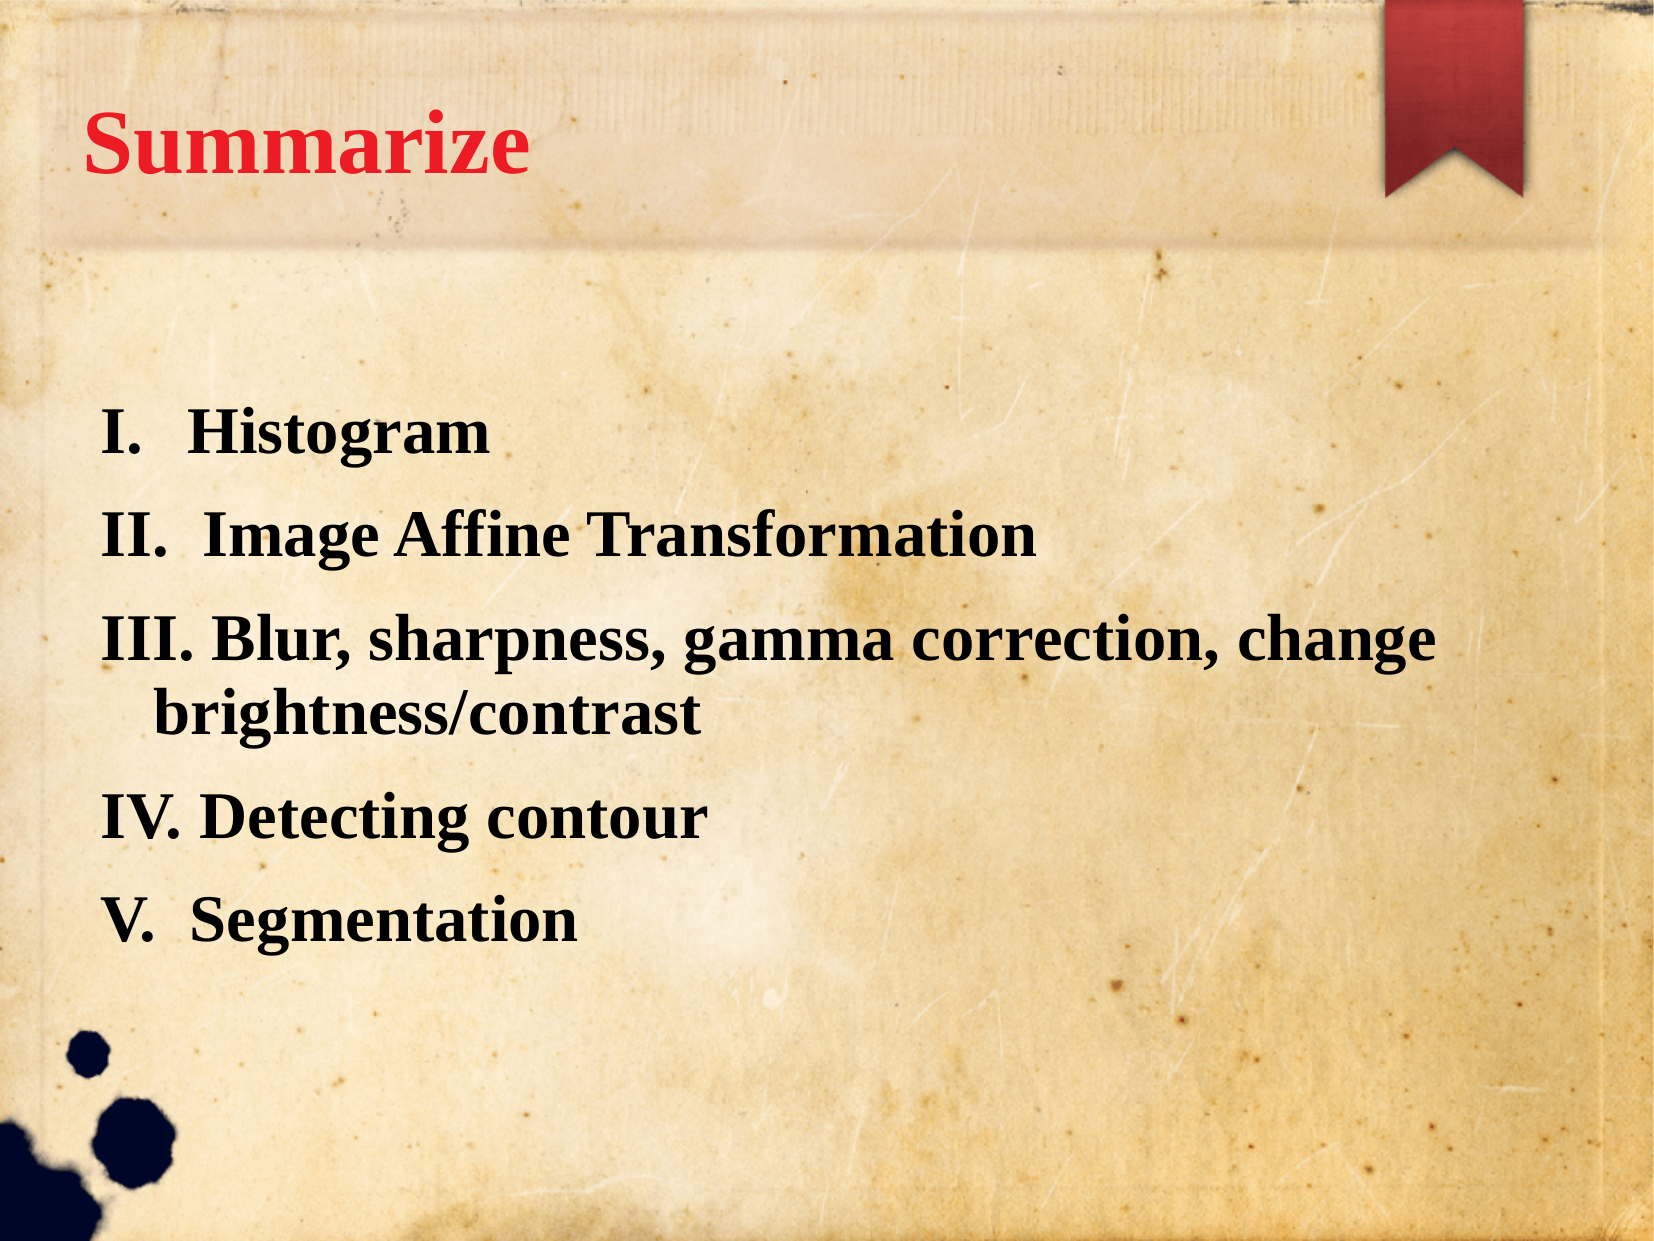

# Summarize
 Histogram
 Image Affine Transformation
 Blur, sharpness, gamma correction, change brightness/contrast
 Detecting contour
 Segmentation